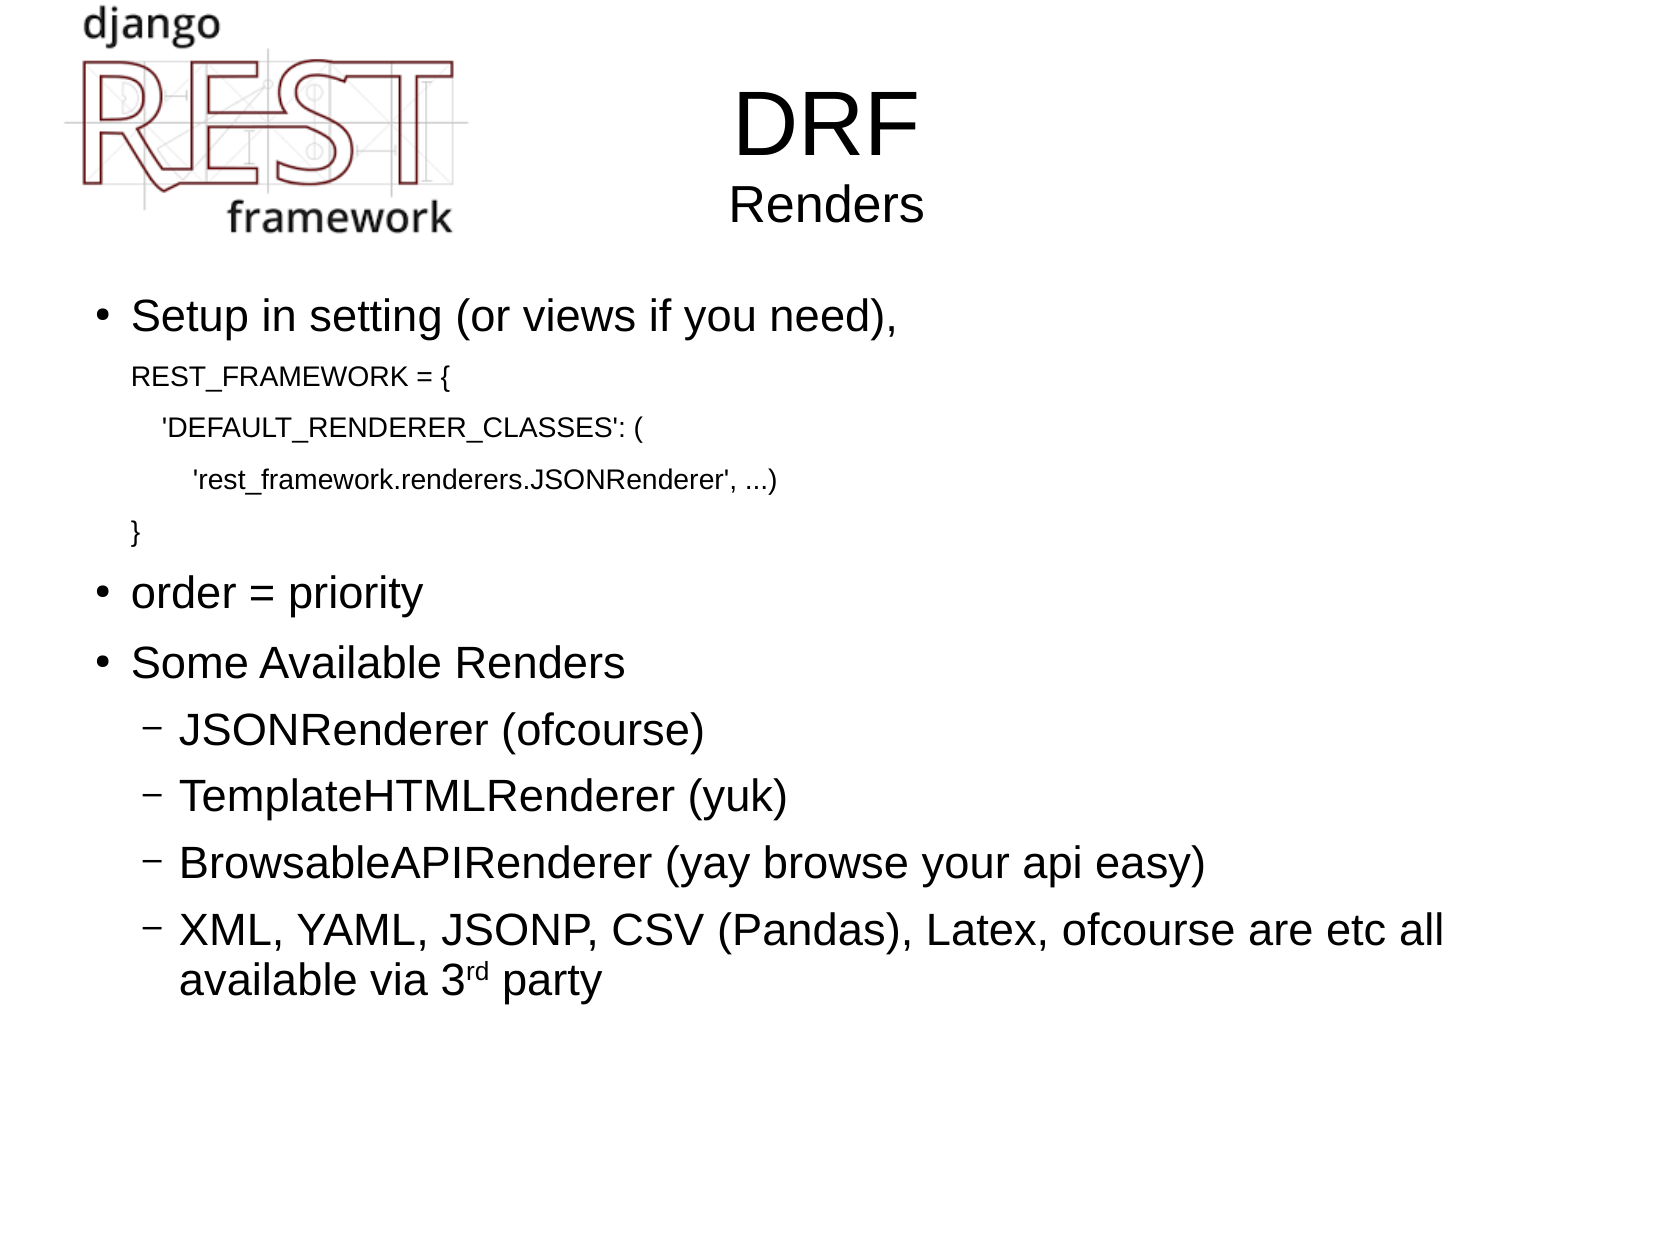

# DRF Renders
Setup in setting (or views if you need),
REST_FRAMEWORK = {
 'DEFAULT_RENDERER_CLASSES': (
 'rest_framework.renderers.JSONRenderer', ...)
}
order = priority
Some Available Renders
JSONRenderer (ofcourse)
TemplateHTMLRenderer (yuk)
BrowsableAPIRenderer (yay browse your api easy)
XML, YAML, JSONP, CSV (Pandas), Latex, ofcourse are etc all available via 3rd party